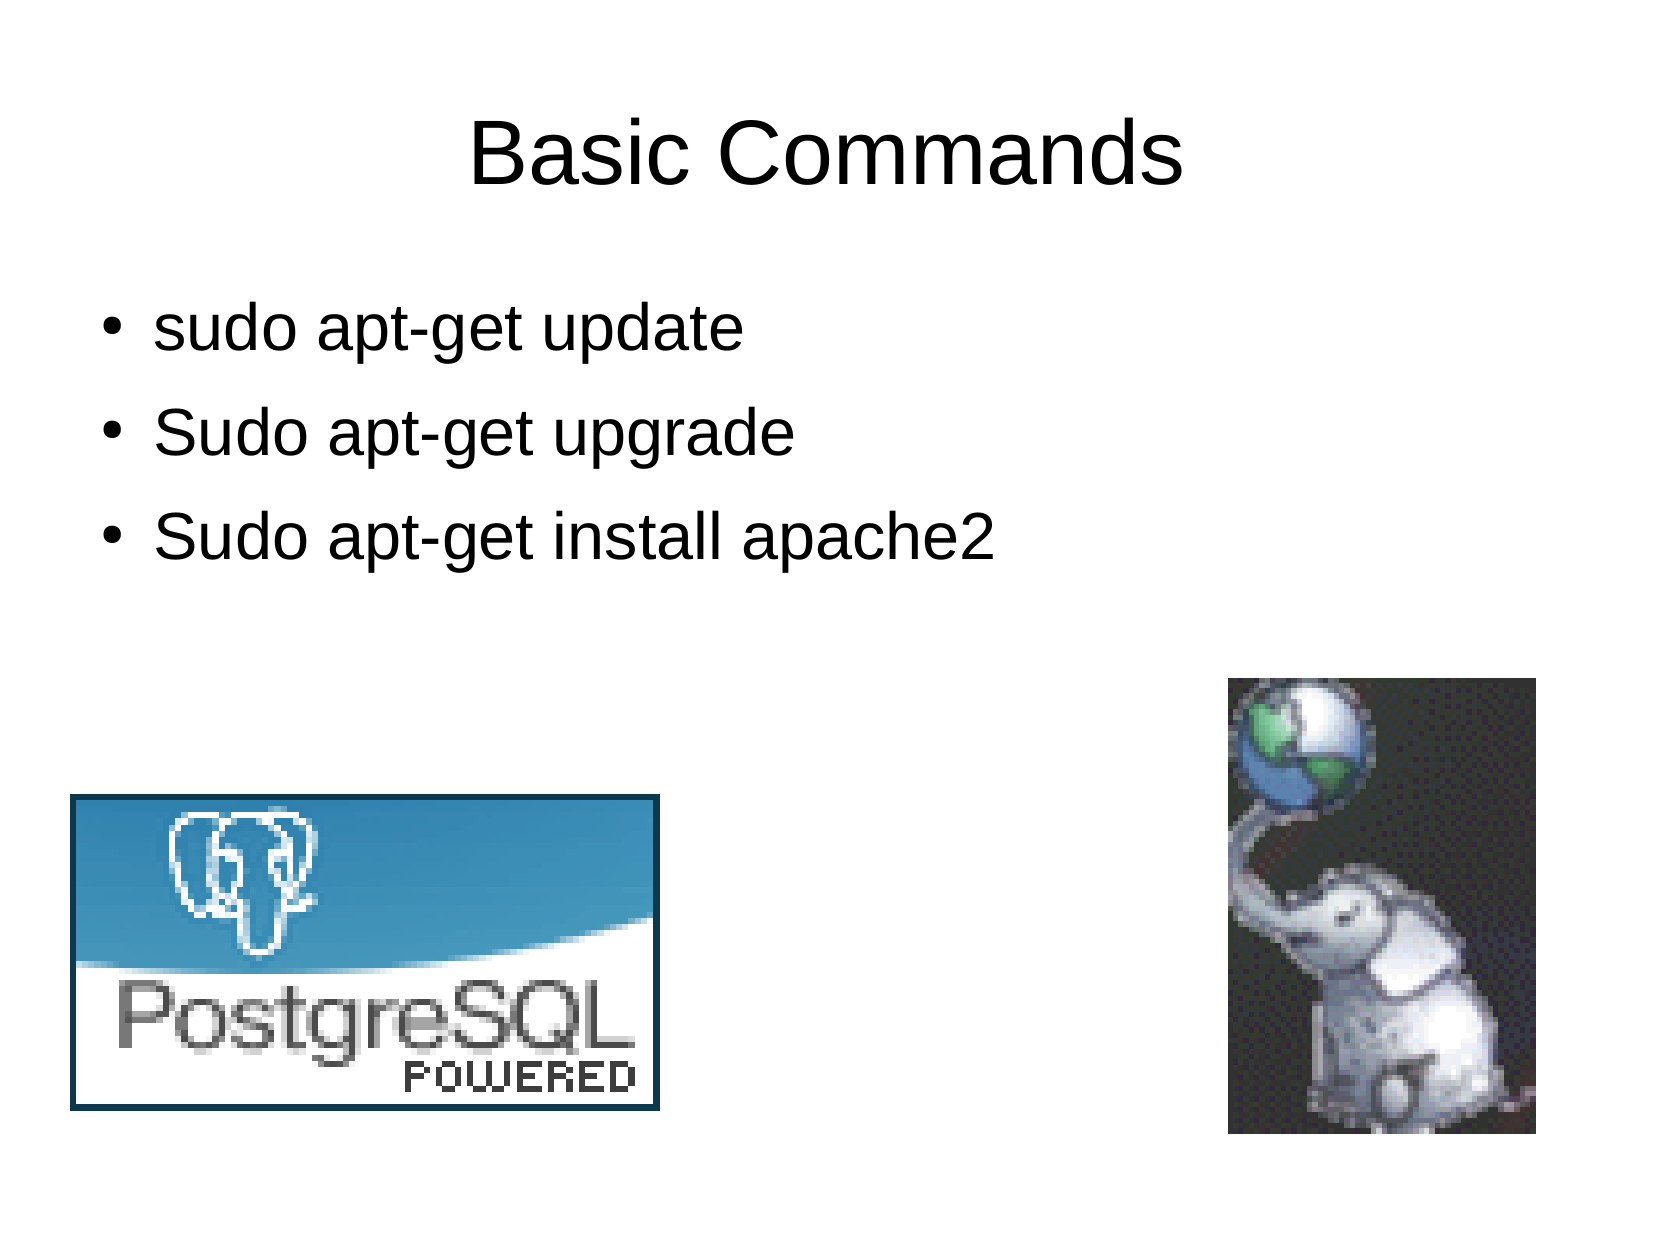

# Basic Commands
sudo apt-get update
Sudo apt-get upgrade
Sudo apt-get install apache2